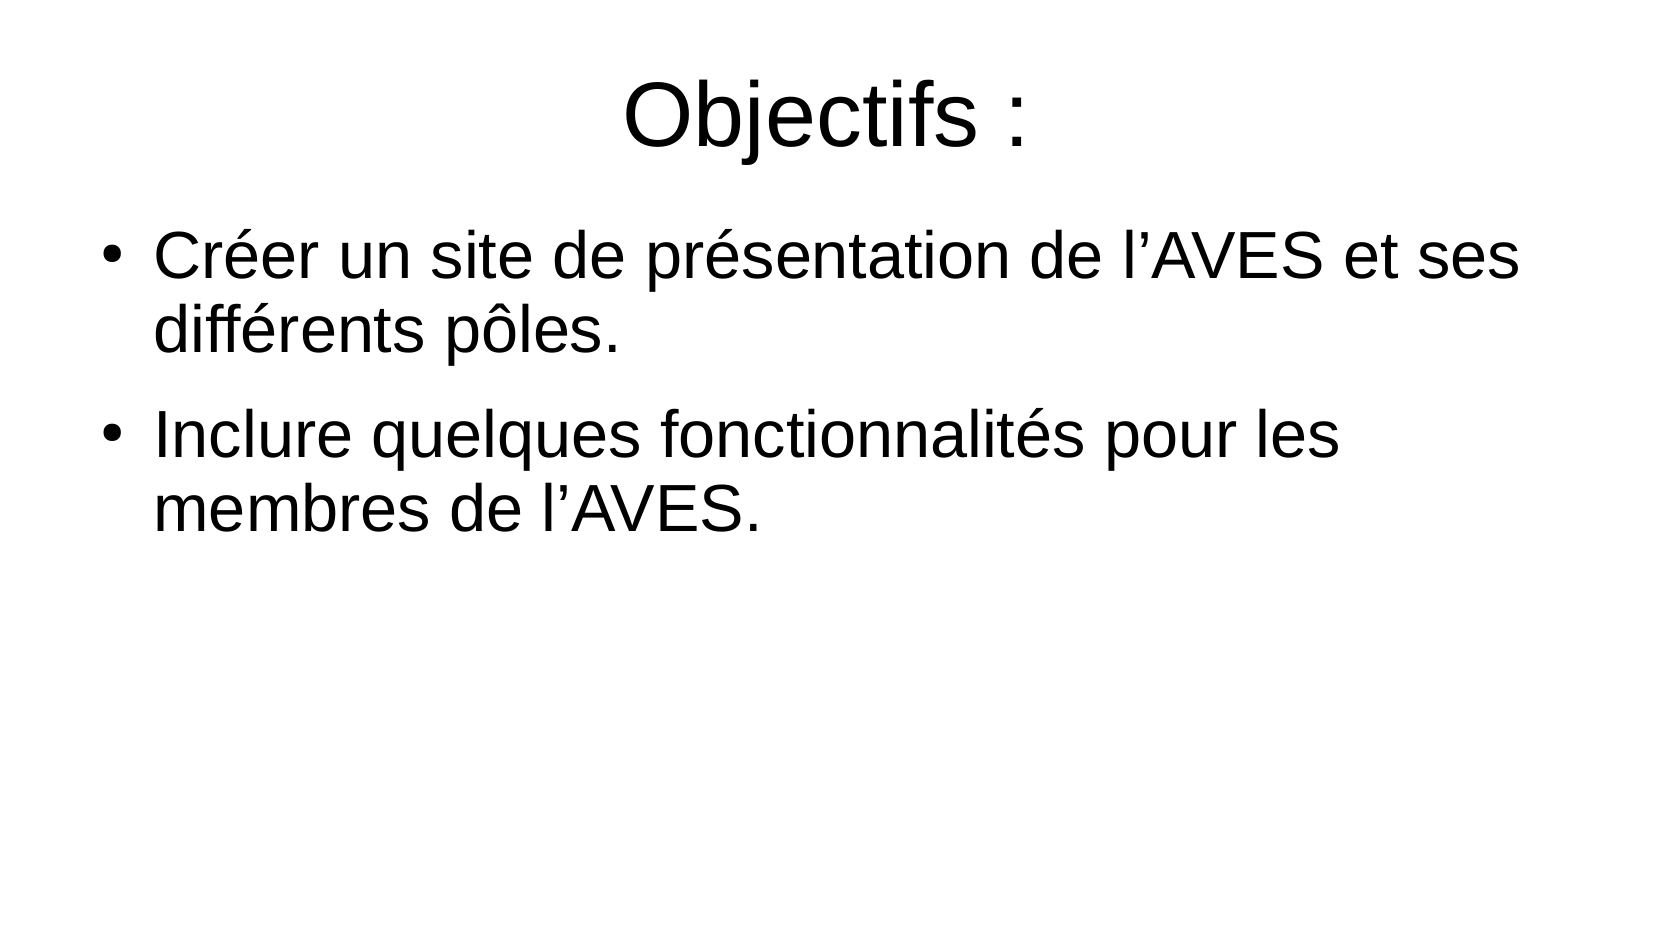

# Objectifs :
Créer un site de présentation de l’AVES et ses différents pôles.
Inclure quelques fonctionnalités pour les membres de l’AVES.